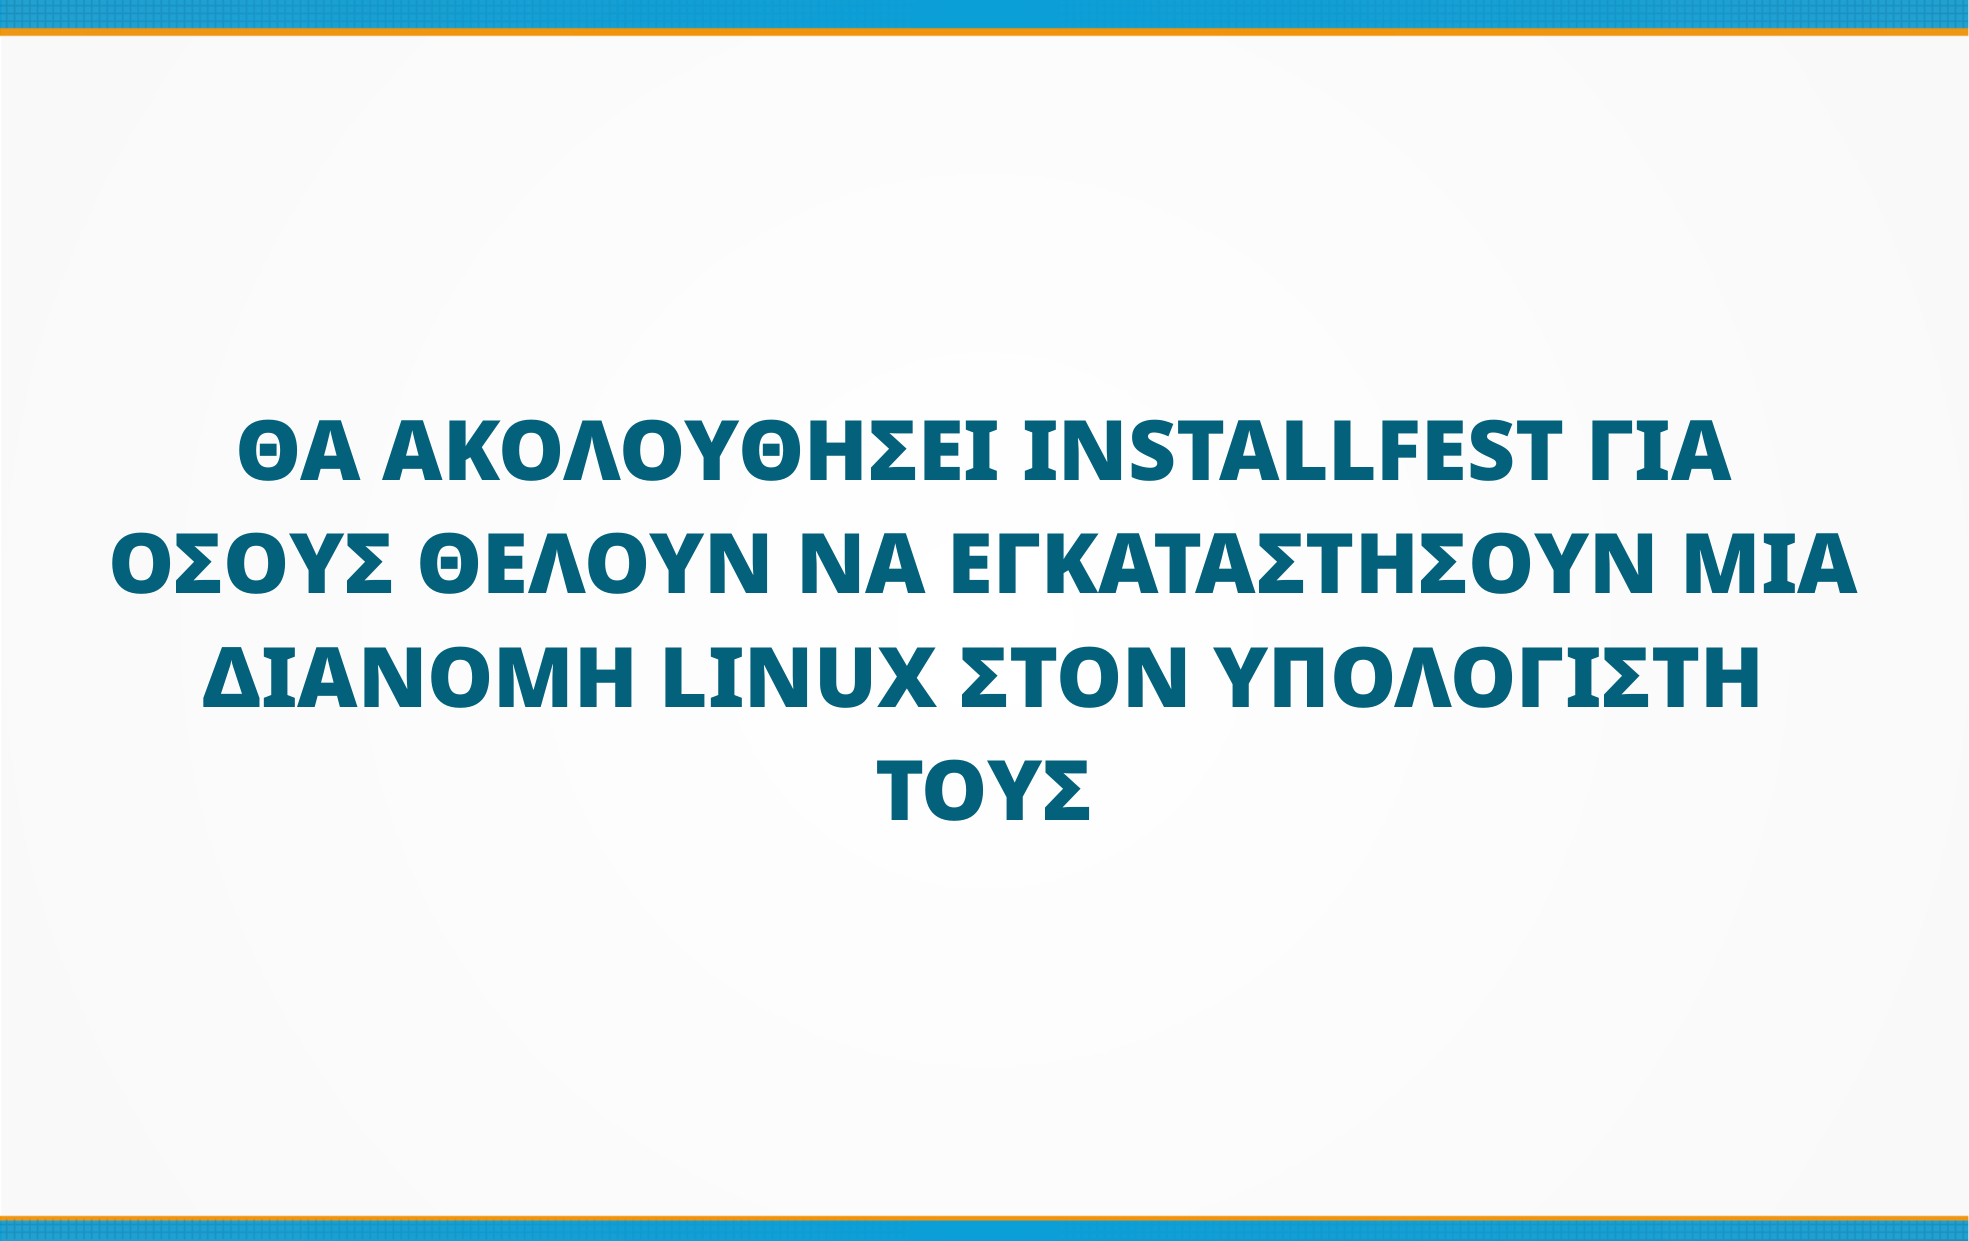

# ΘΑ ΑΚΟΛΟΥΘΗΣΕΙ INSTALLFEST ΓΙΑ ΟΣΟΥΣ ΘΕΛΟΥΝ ΝΑ ΕΓΚΑΤΑΣΤΗΣΟΥΝ ΜΙΑ ΔΙΑΝΟΜΗ LINUX ΣΤΟΝ ΥΠΟΛΟΓΙΣΤΗ ΤΟΥΣ